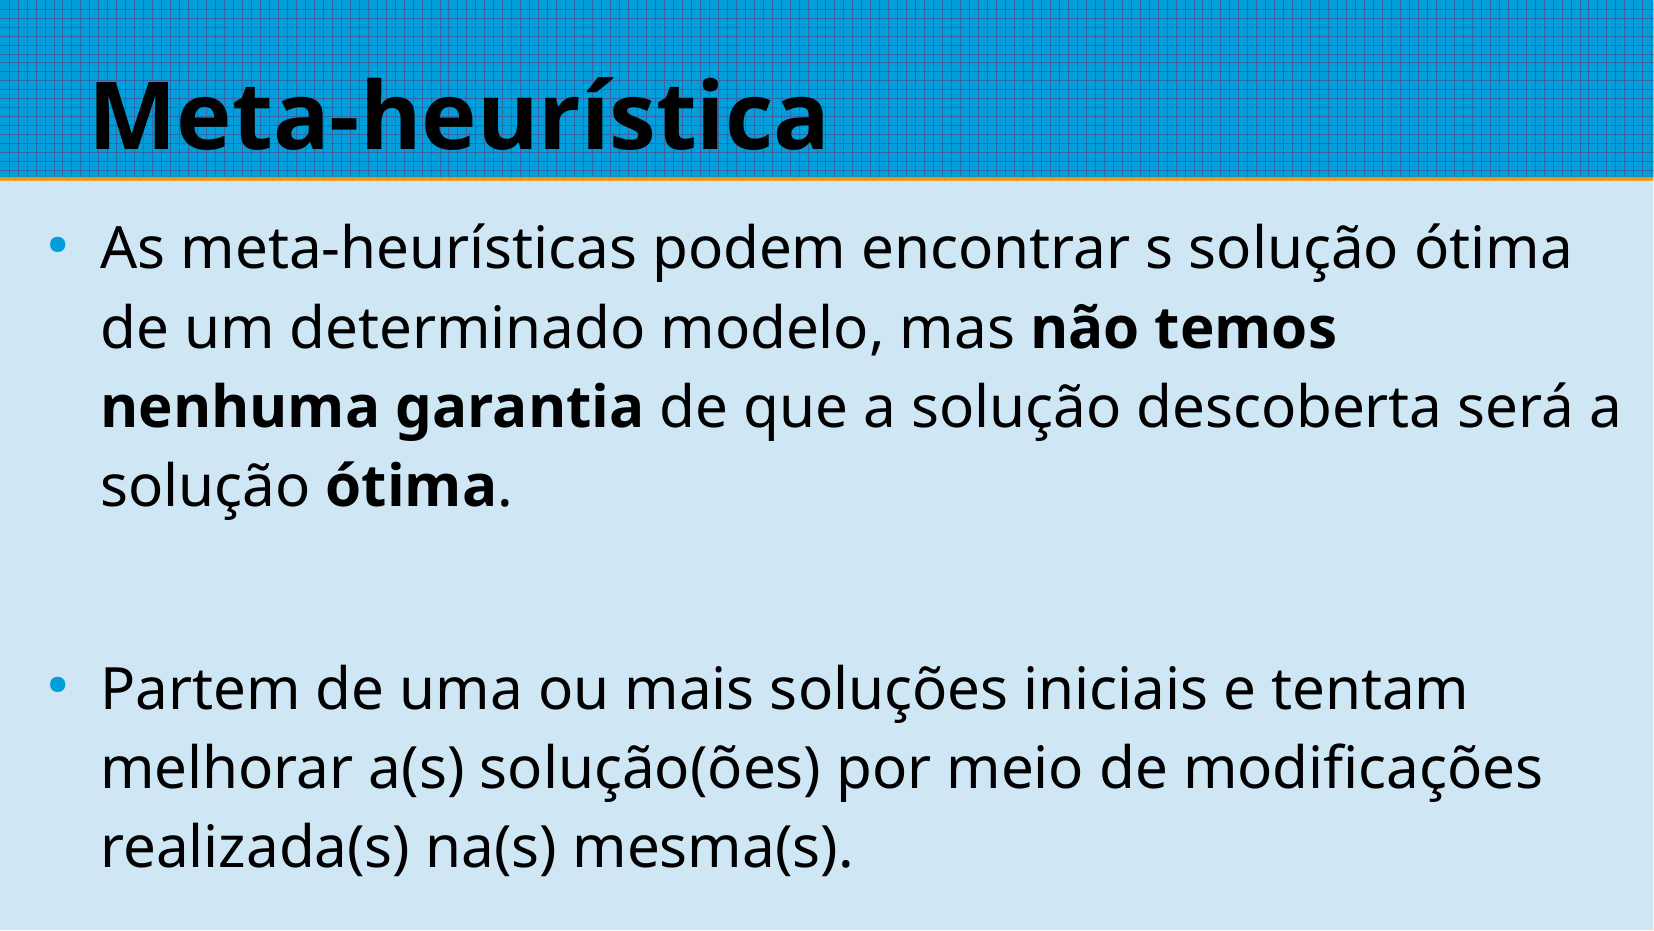

# Meta-heurística
As meta-heurísticas podem encontrar s solução ótima de um determinado modelo, mas não temos nenhuma garantia de que a solução descoberta será a solução ótima.
Partem de uma ou mais soluções iniciais e tentam melhorar a(s) solução(ões) por meio de modificações realizada(s) na(s) mesma(s).